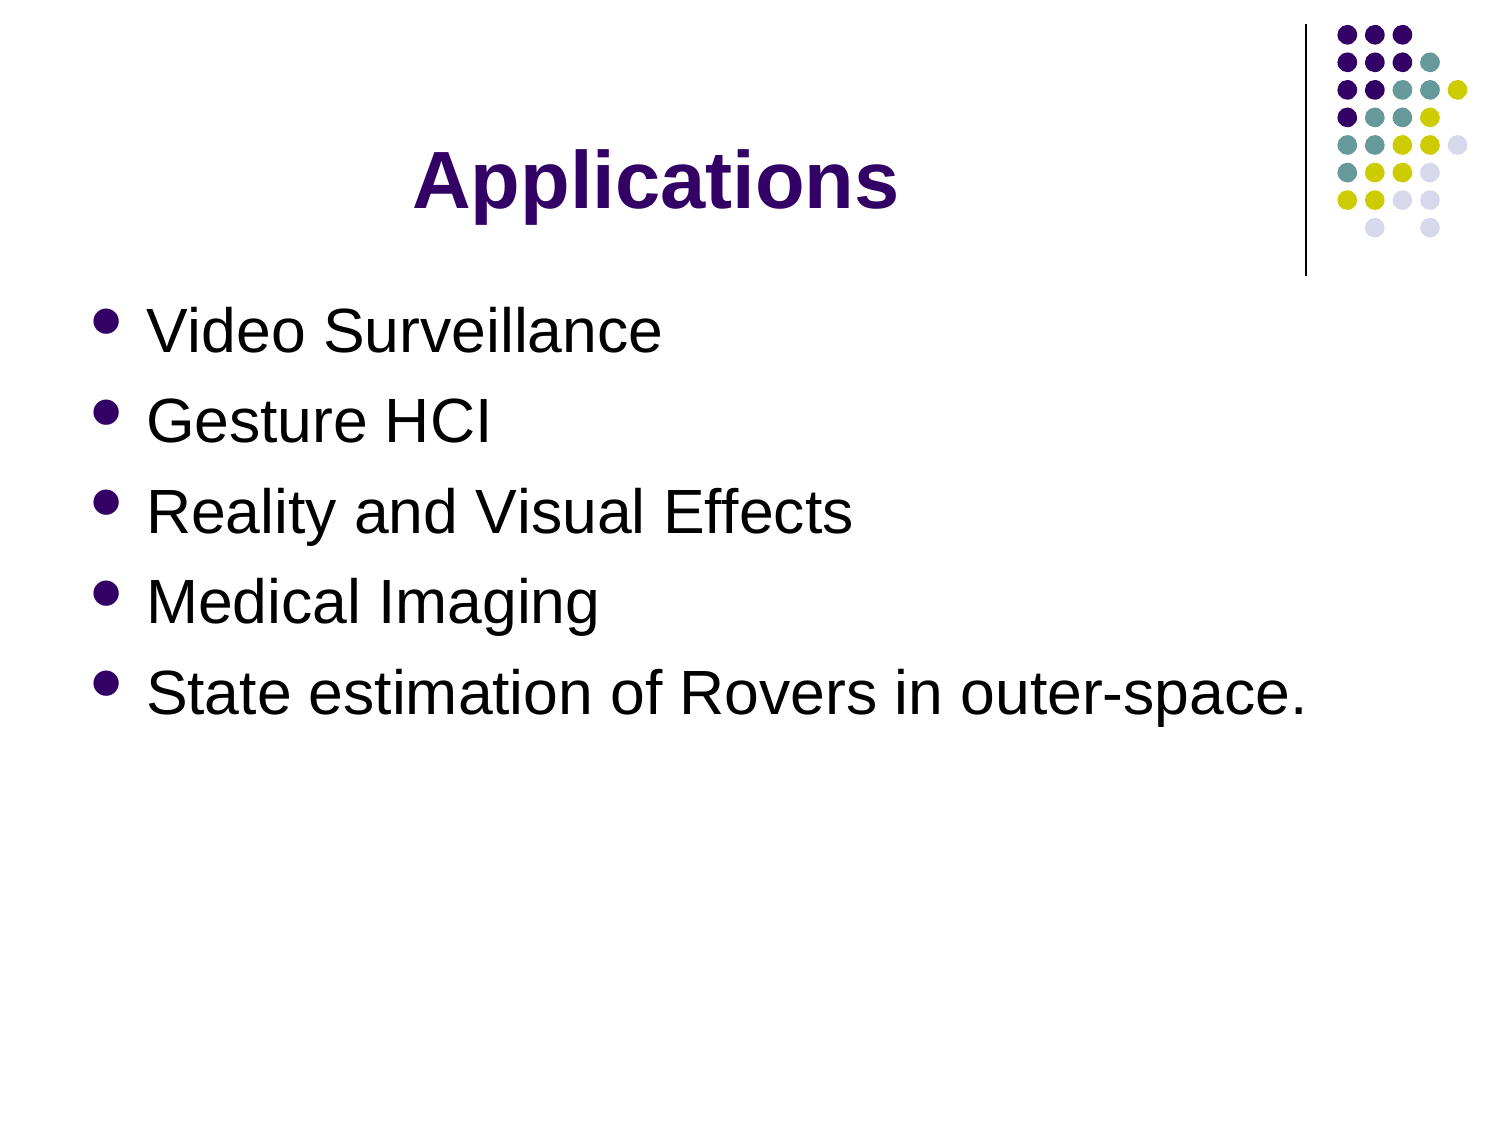

# Applications
Video Surveillance
Gesture HCI
Reality and Visual Effects
Medical Imaging
State estimation of Rovers in outer-space.